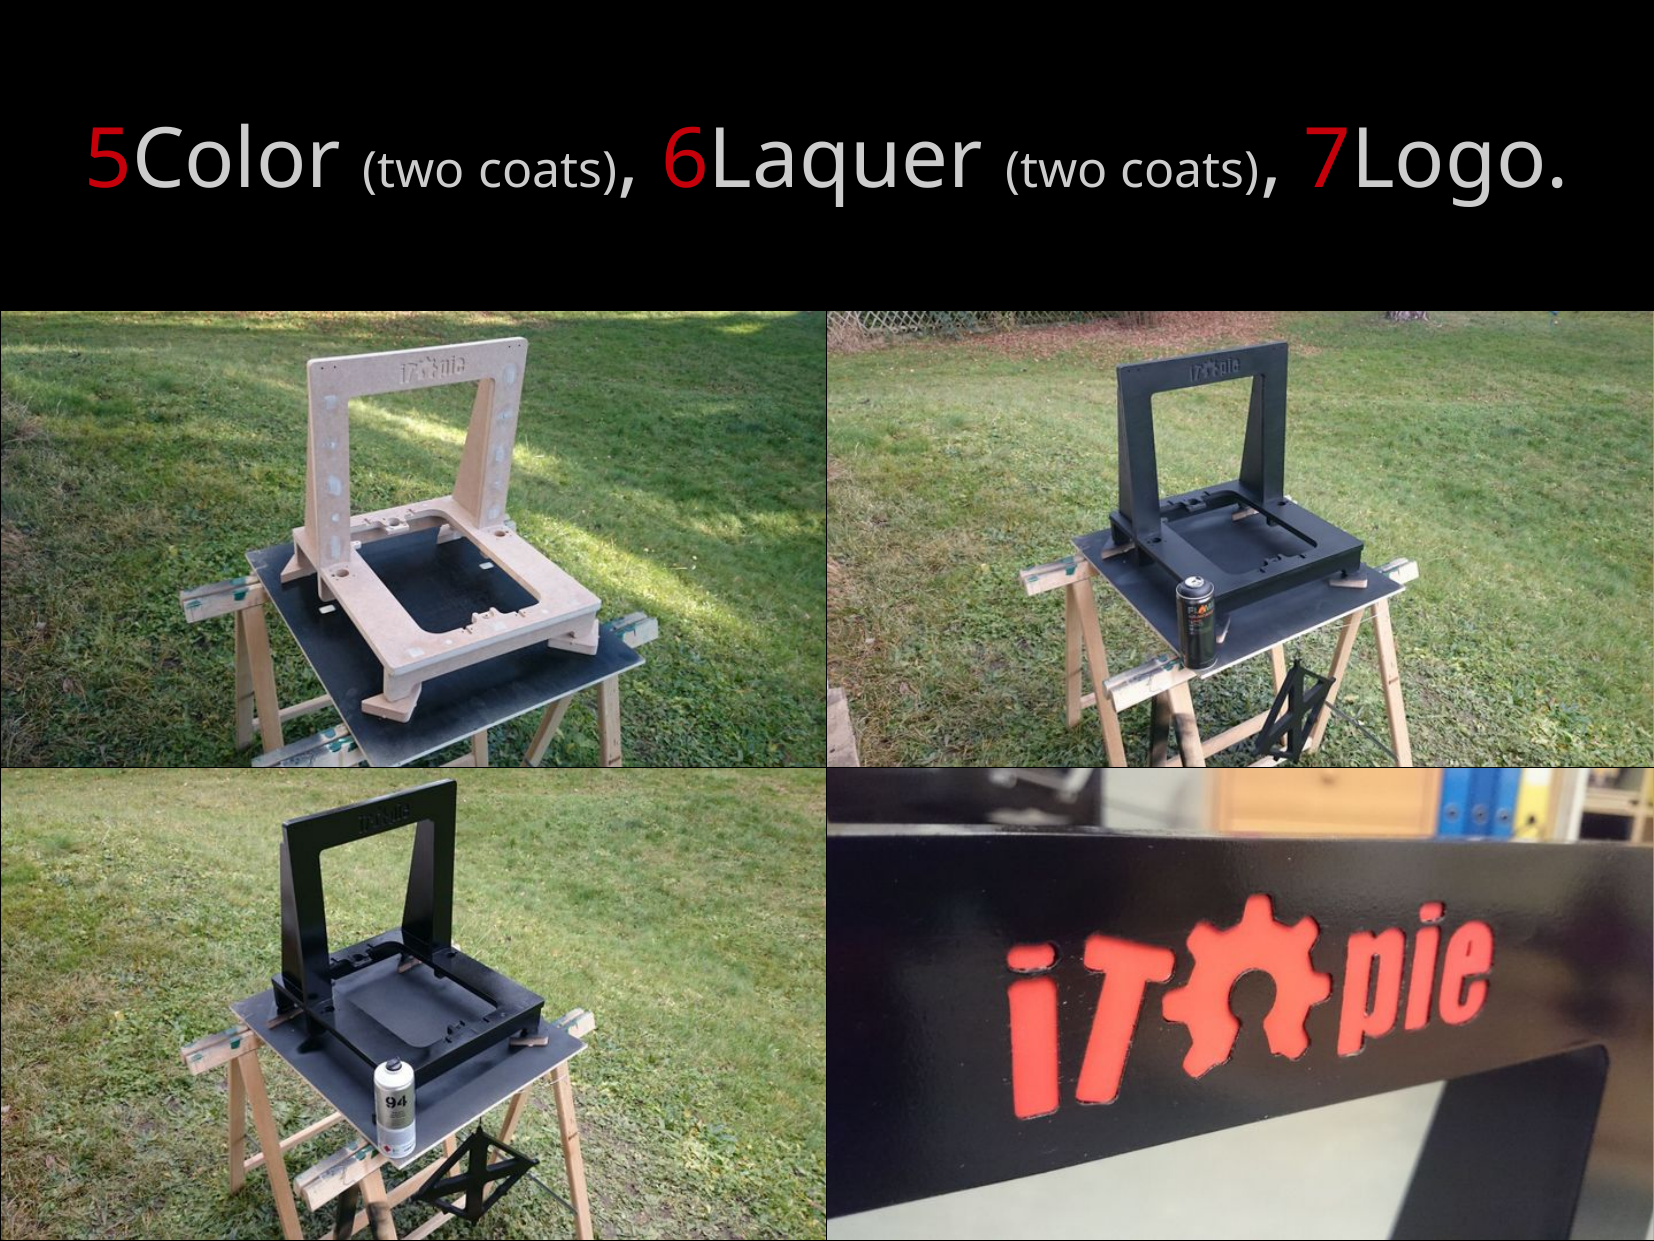

# 5Color (two coats), 6Laquer (two coats), 7Logo.